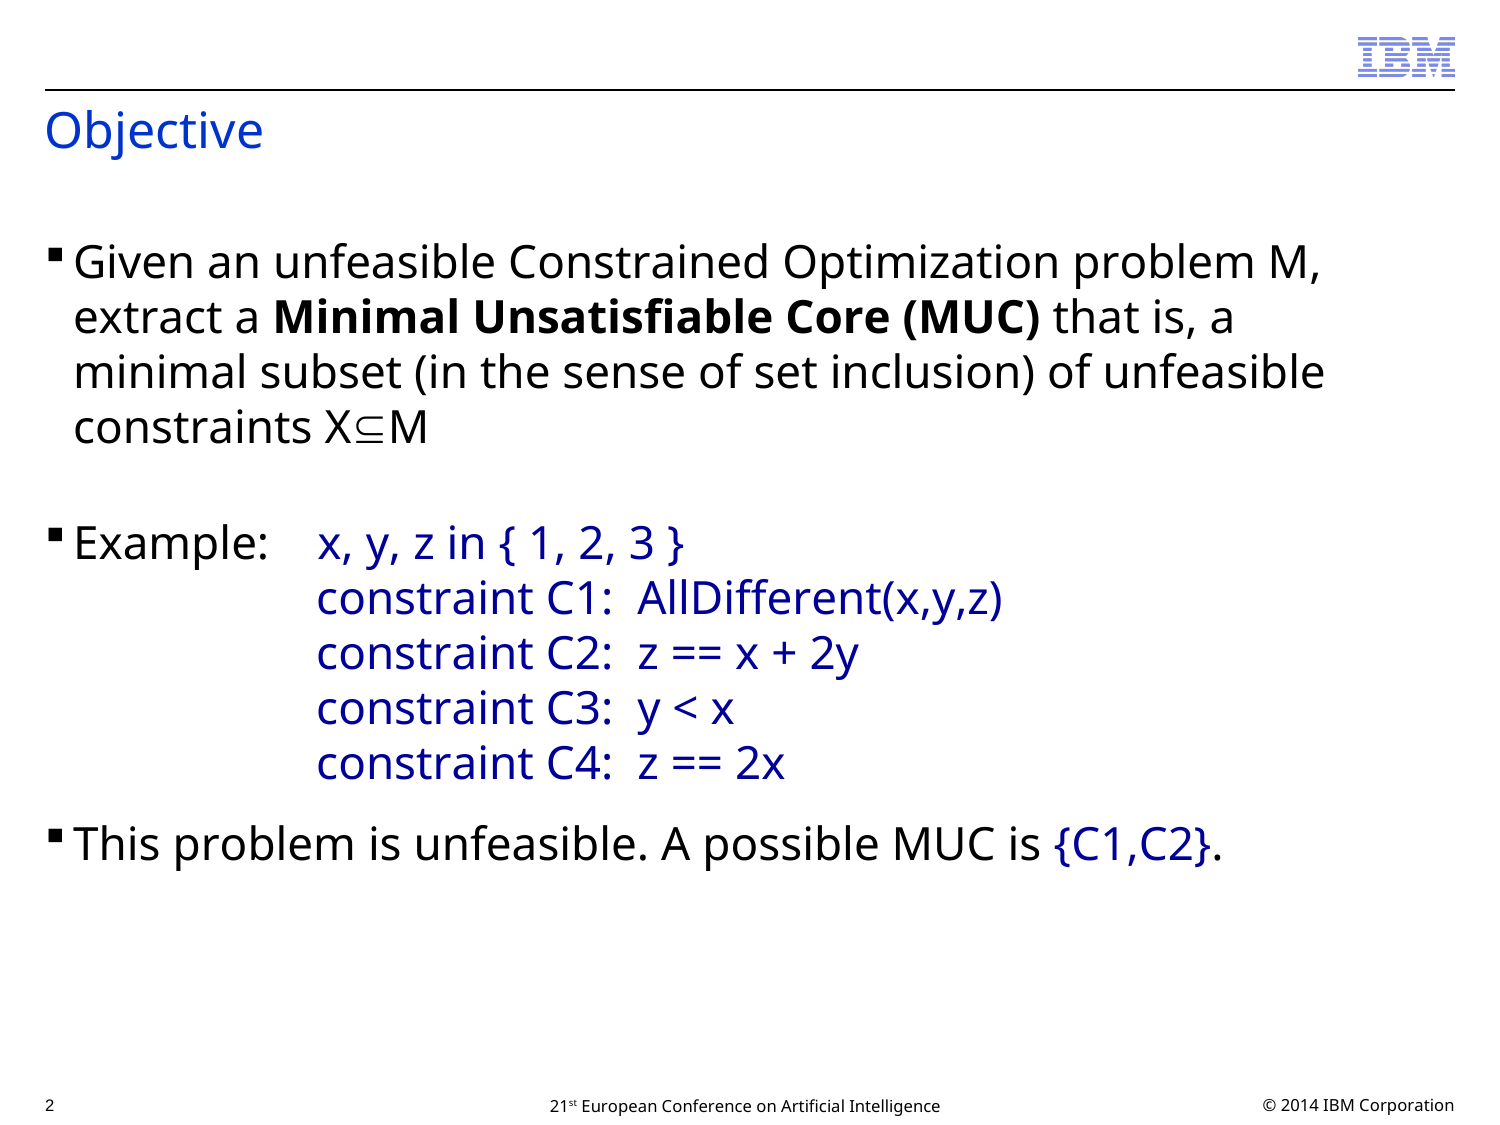

# Objective
Given an unfeasible Constrained Optimization problem M, extract a Minimal Unsatisfiable Core (MUC) that is, a minimal subset (in the sense of set inclusion) of unfeasible constraints XM
Example: x, y, z in { 1, 2, 3 }
 		constraint C1: AllDifferent(x,y,z)
 		constraint C2: z == x + 2y
 		constraint C3: y < x
 		constraint C4: z == 2x
This problem is unfeasible. A possible MUC is {C1,C2}.
2